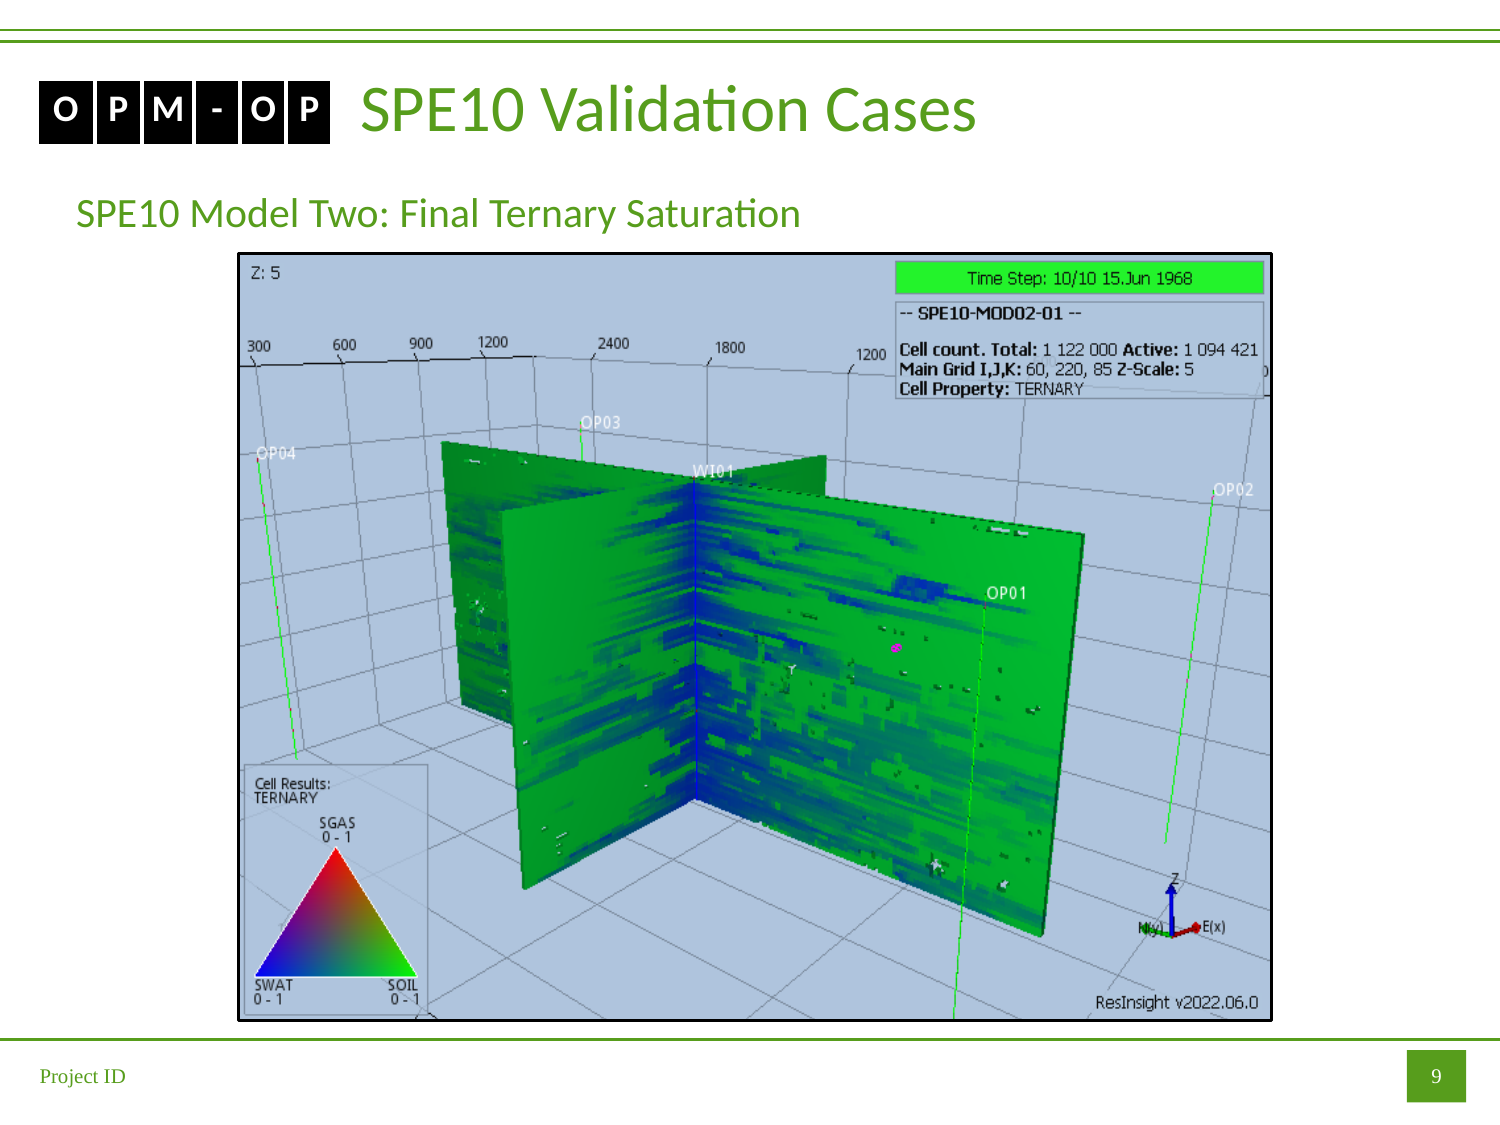

# SPE10 Validation Cases
SPE10 Model Two: Final Ternary Saturation
Project ID
9